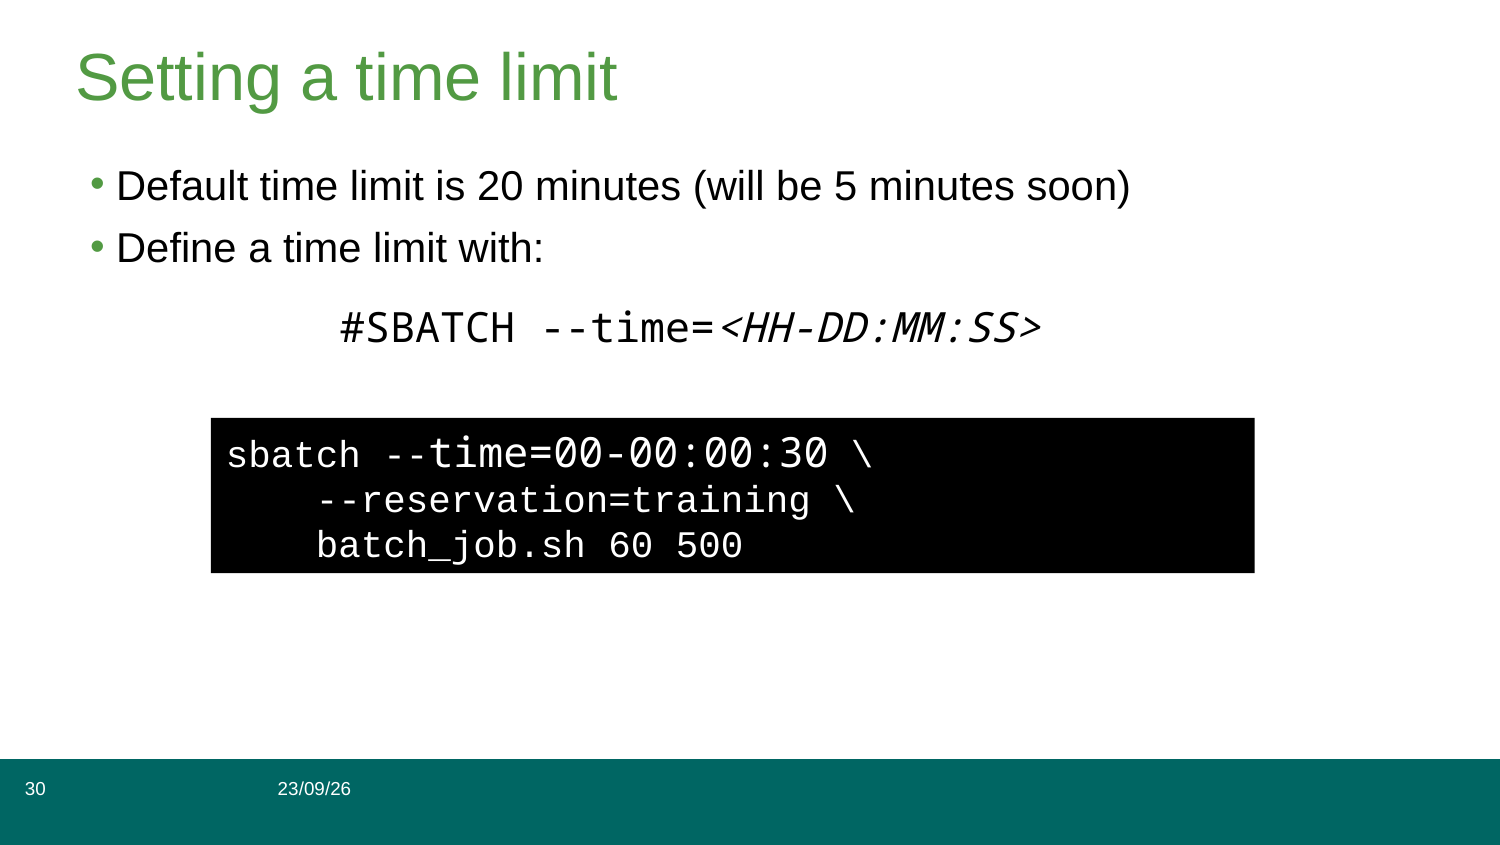

# Setting a time limit
 Default time limit is 20 minutes (will be 5 minutes soon)
 Define a time limit with:
 #SBATCH --time=<HH-DD:MM:SS>
sbatch --time=00-00:00:30 \
 --reservation=training \
 batch_job.sh 60 500